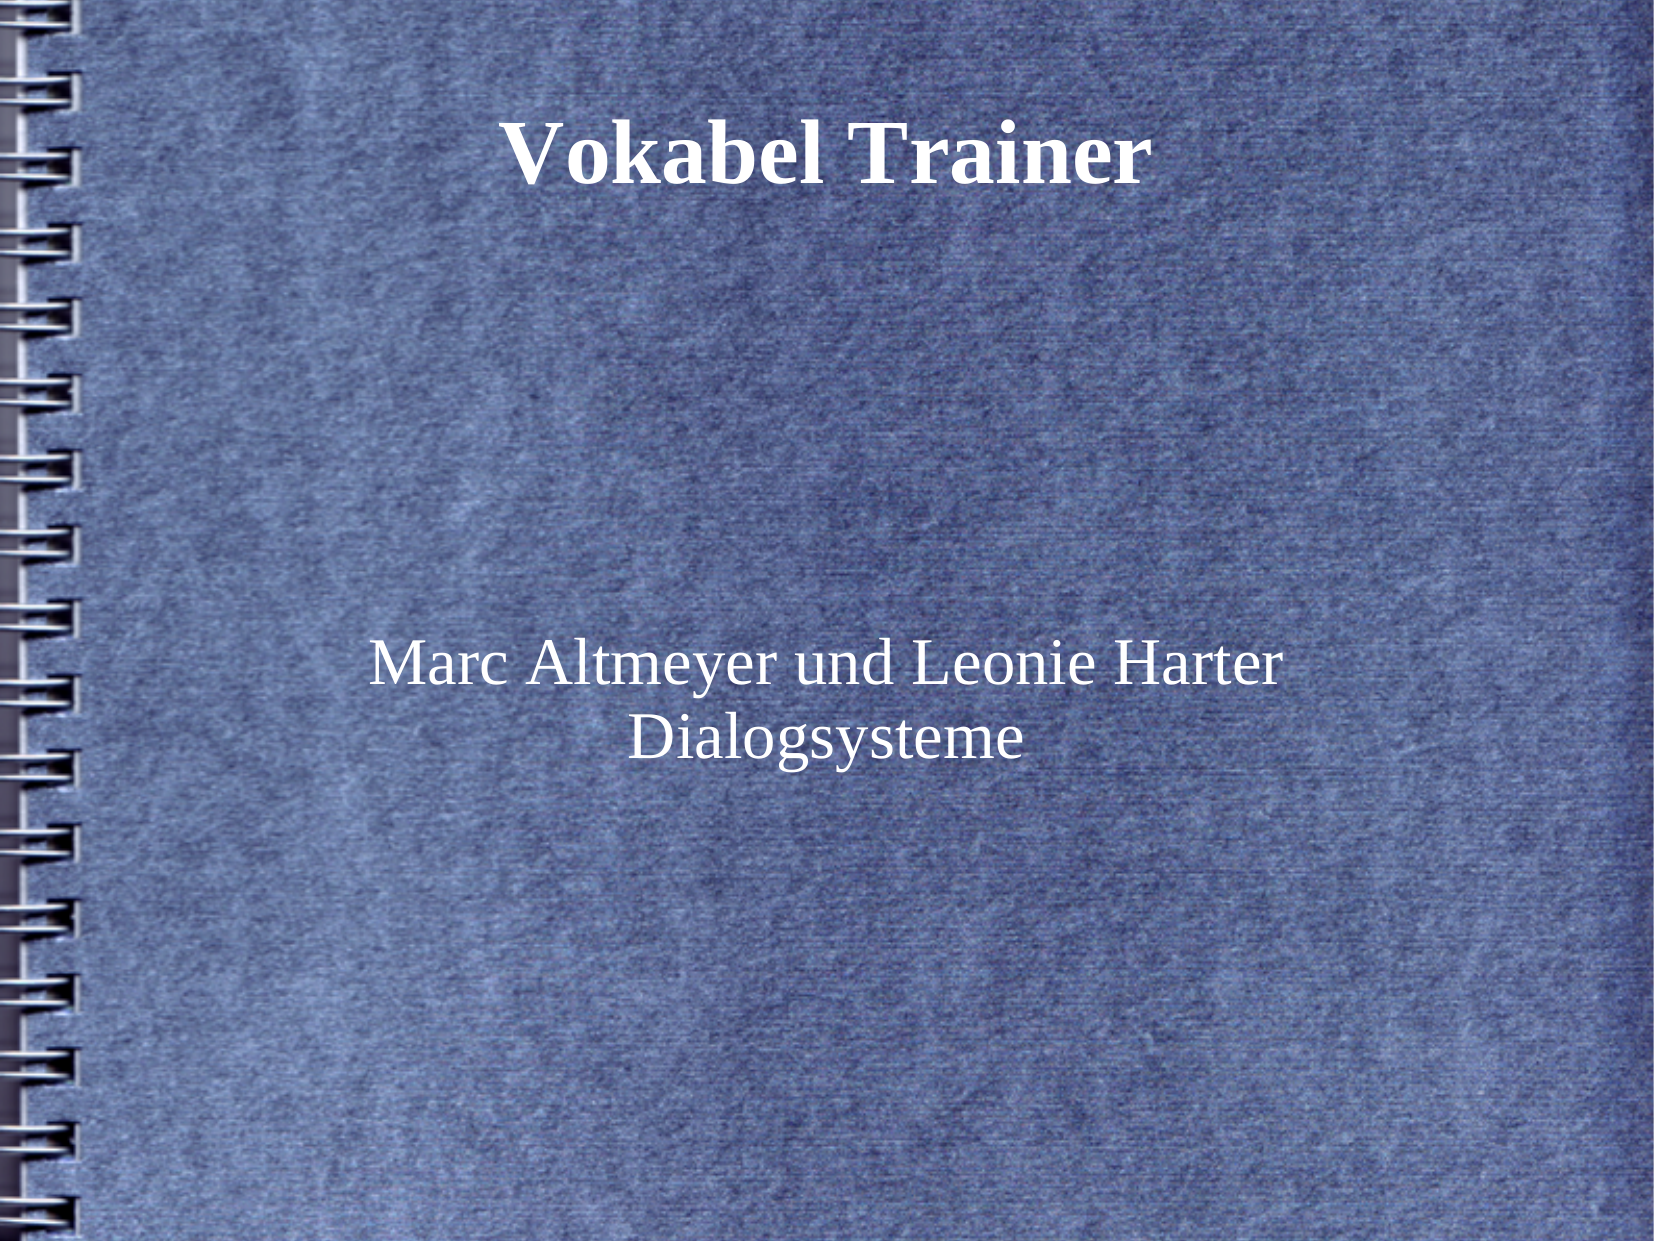

# Vokabel Trainer
Marc Altmeyer und Leonie Harter
Dialogsysteme